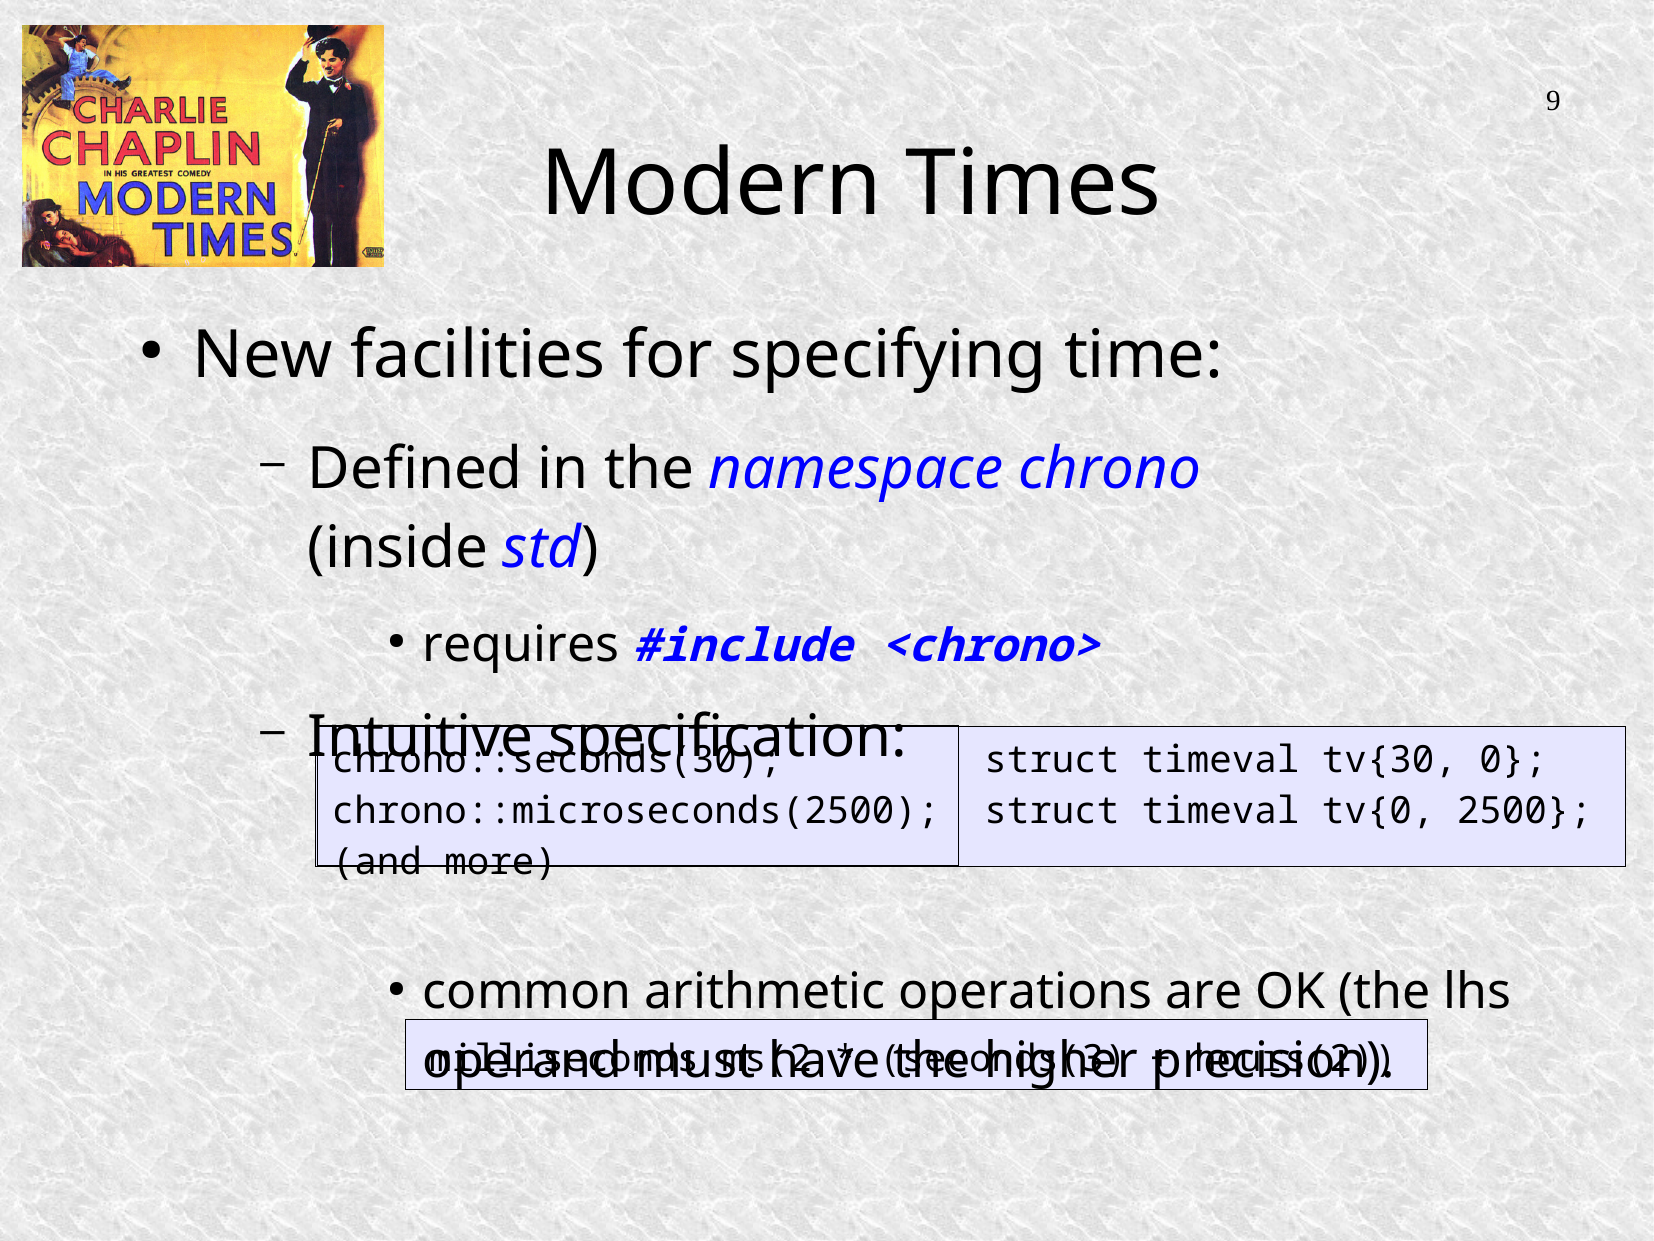

# Modern Times
9
New facilities for specifying time:
Defined in the namespace chrono
(inside std)
requires #include <chrono>
Intuitive specification:
common arithmetic operations are OK (the lhs operand must have the higher precision).
chrono::seconds(30); struct timeval tv{30, 0};
chrono::microseconds(2500); struct timeval tv{0, 2500};
(and more)
milliseconds ms(2 * (seconds(3) + hours(2))